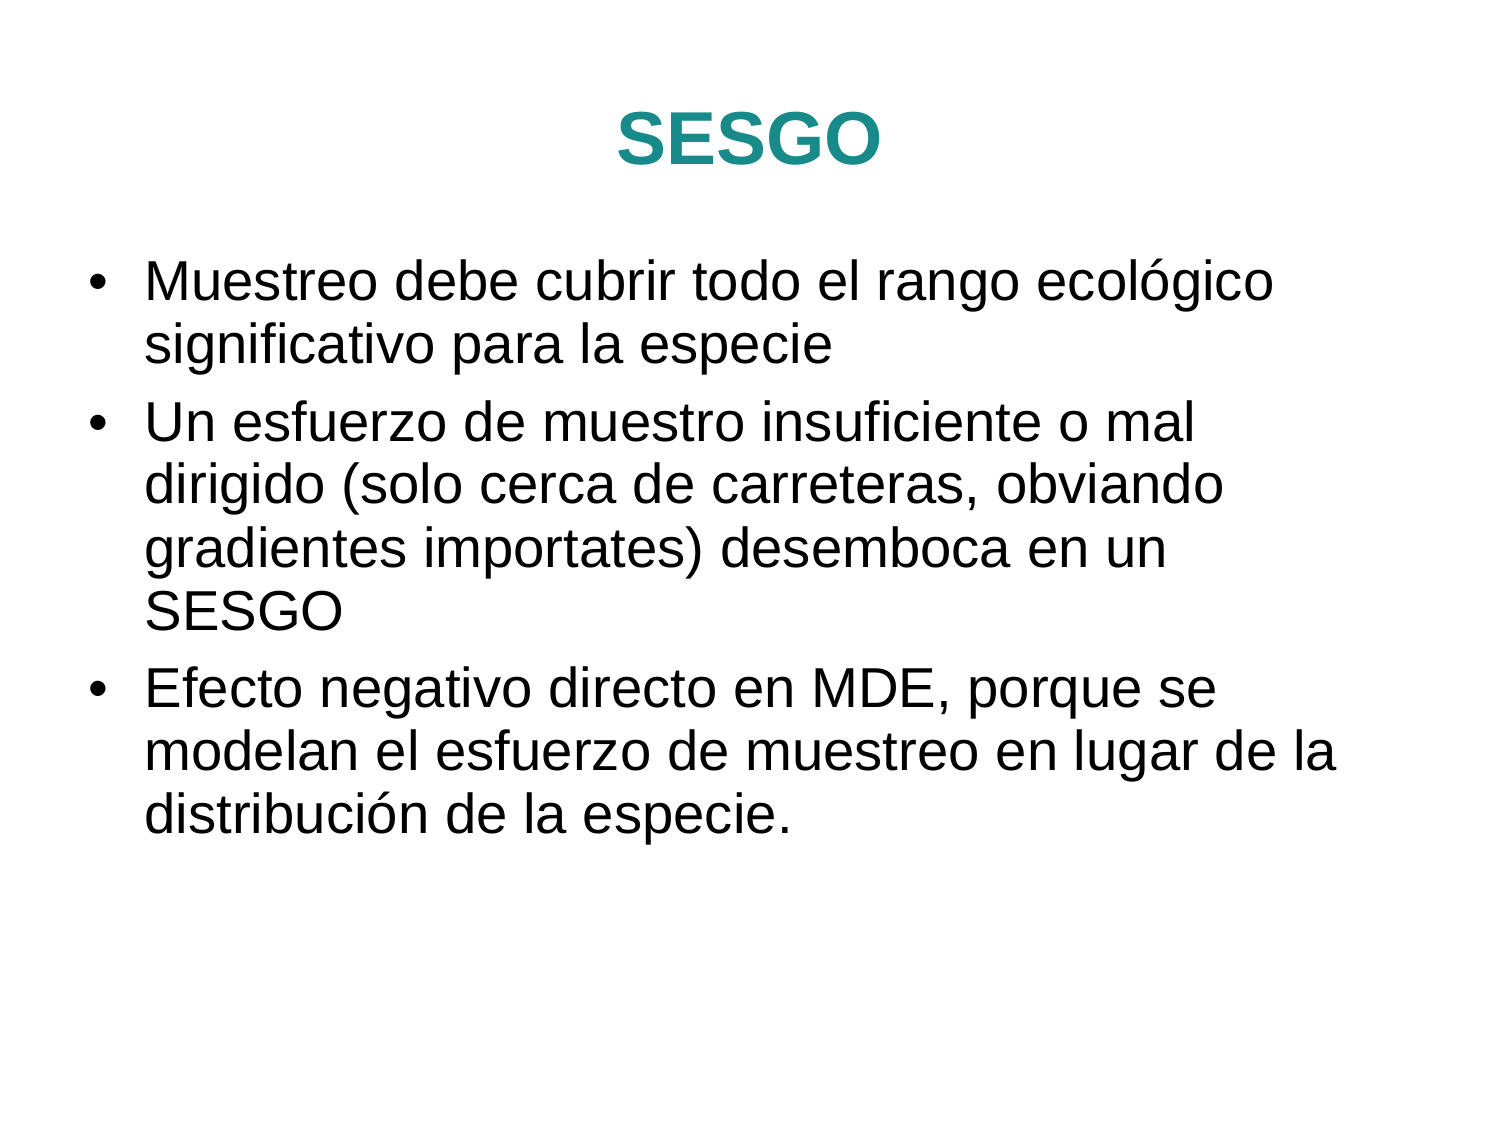

# SESGO
Muestreo debe cubrir todo el rango ecológico significativo para la especie
Un esfuerzo de muestro insuficiente o mal dirigido (solo cerca de carreteras, obviando gradientes importates) desemboca en un SESGO
Efecto negativo directo en MDE, porque se modelan el esfuerzo de muestreo en lugar de la distribución de la especie.